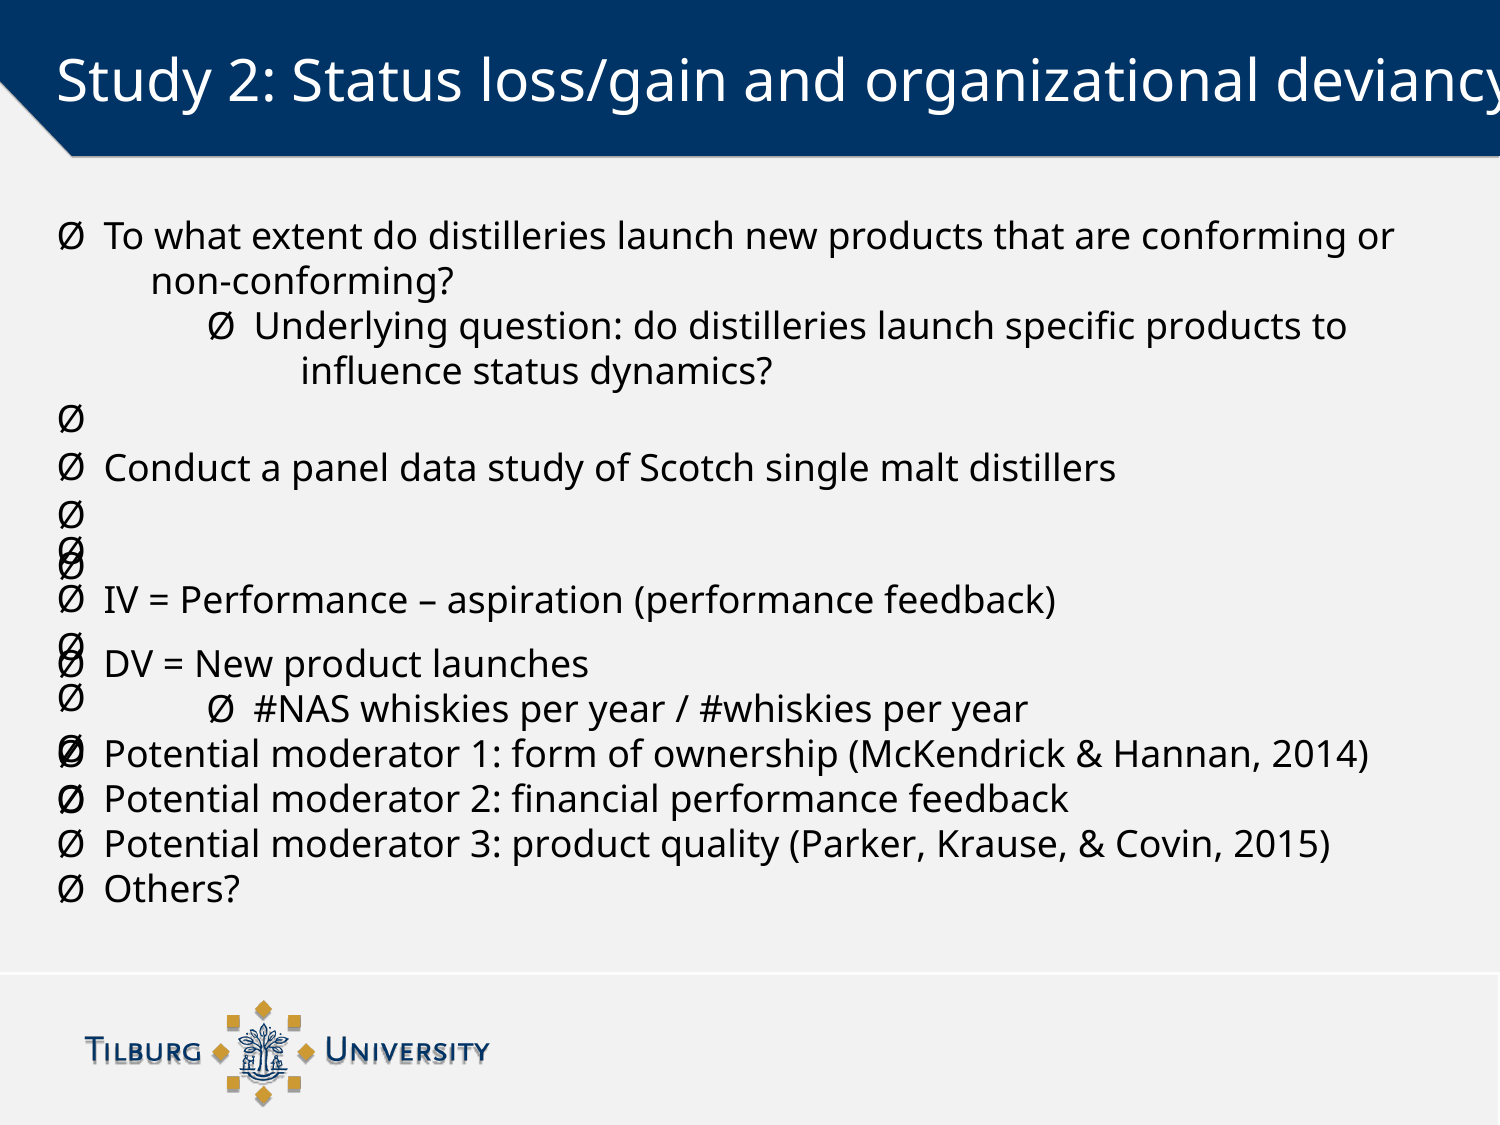

# Study 2: Status loss/gain and organizational deviancy
To what extent do distilleries launch new products that are conforming or non-conforming?
Underlying question: do distilleries launch specific products to influence status dynamics?
Conduct a panel data study of Scotch single malt distillers
IV = Performance – aspiration (performance feedback)
DV = New product launches
#NAS whiskies per year / #whiskies per year
Potential moderator 1: form of ownership (McKendrick & Hannan, 2014)
Potential moderator 2: financial performance feedback
Potential moderator 3: product quality (Parker, Krause, & Covin, 2015)
Others?